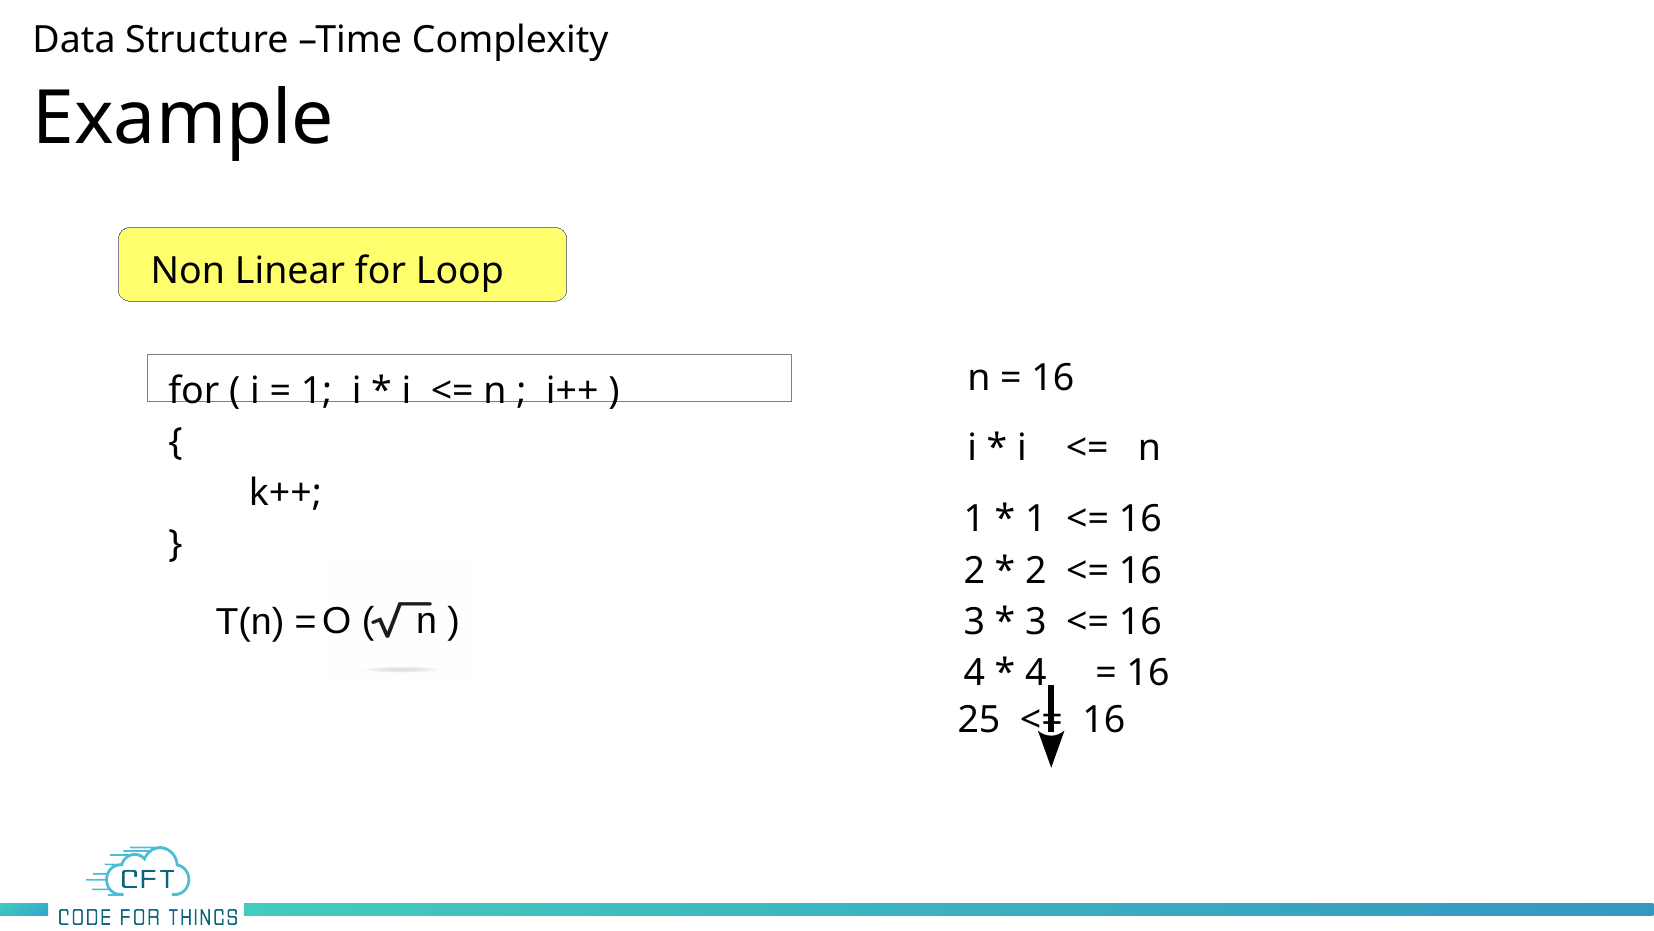

# Data Structure –Time Complexity Example
Non Linear for Loop
 n = 16
for ( i = 1; i * i <= n ; i++ )
{
 k++;
}
 i * i <= n
 1 * 1 <= 16
 2 * 2 <= 16
 3 * 3 <= 16
 4 * 4 = 16
 25 <= 16
 O ( n )
T(n) =